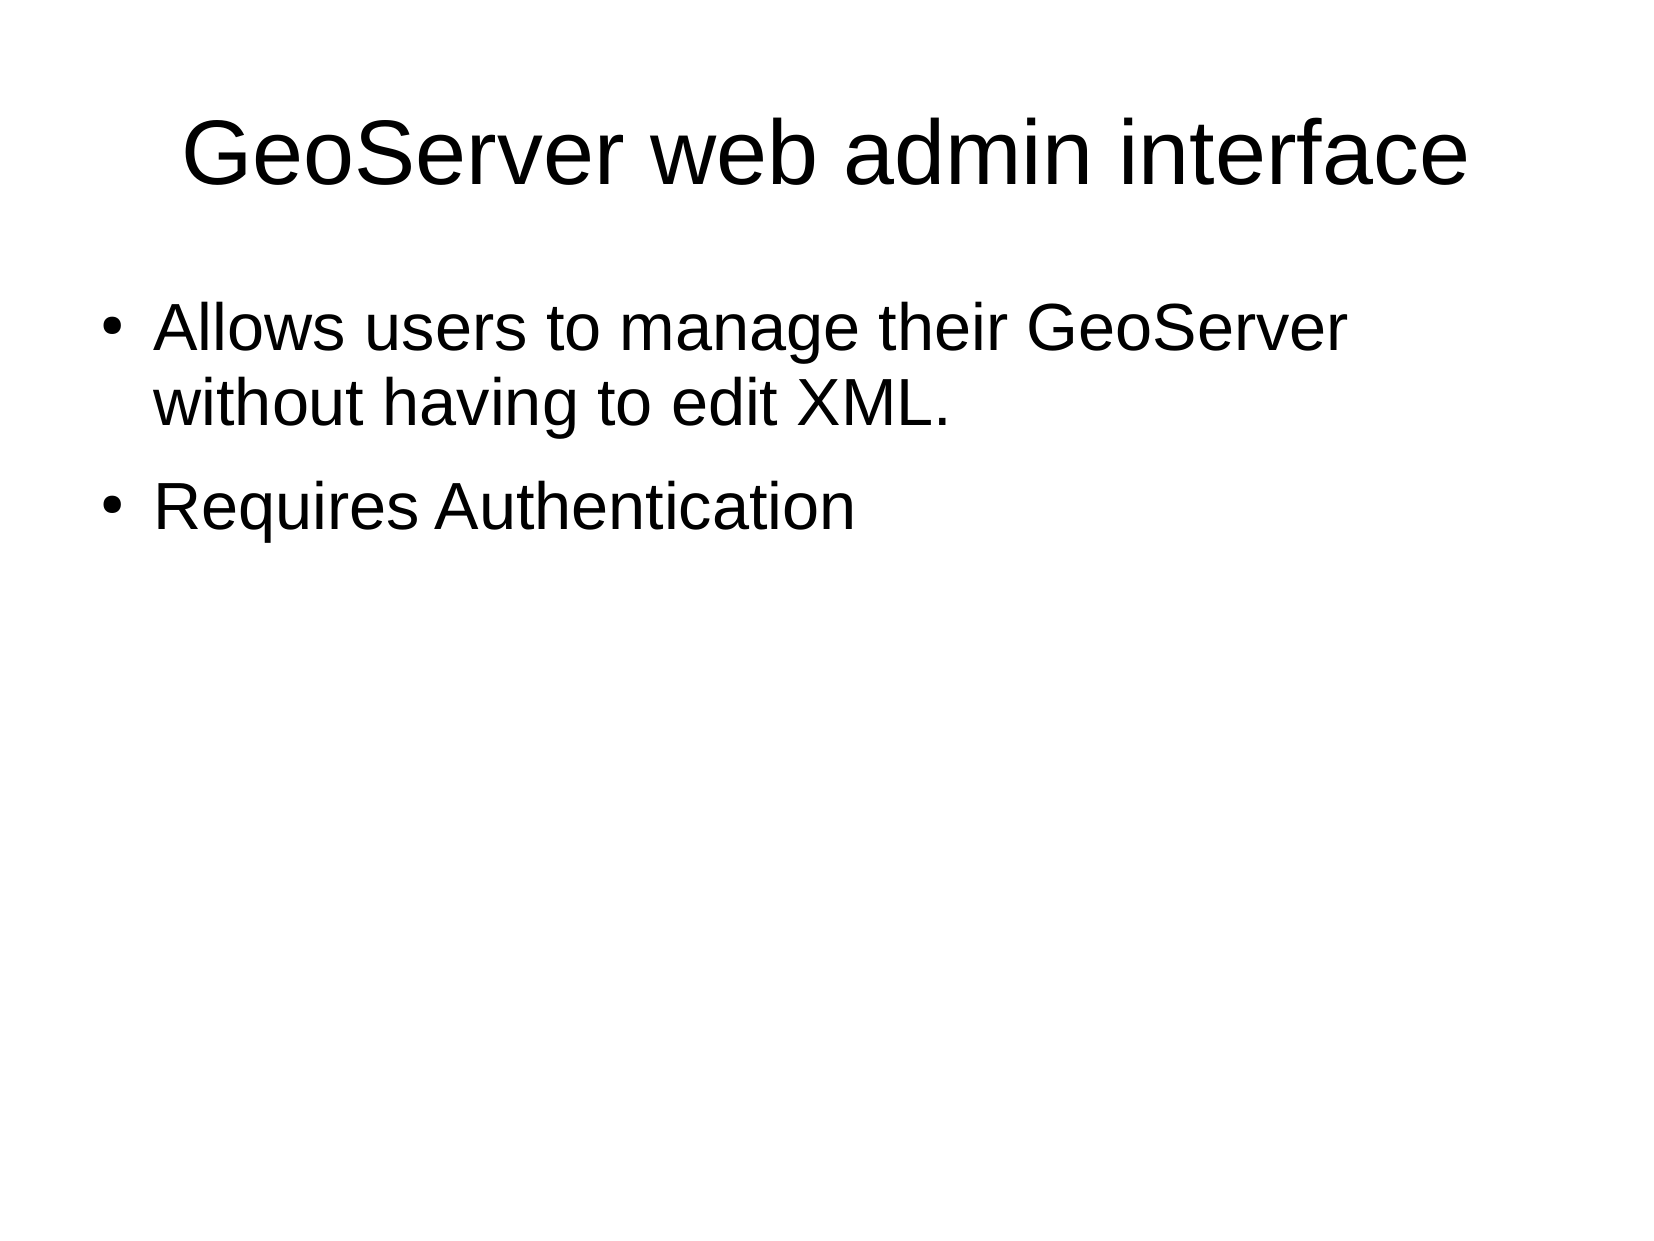

# GeoServer web admin interface
Allows users to manage their GeoServer without having to edit XML.
Requires Authentication